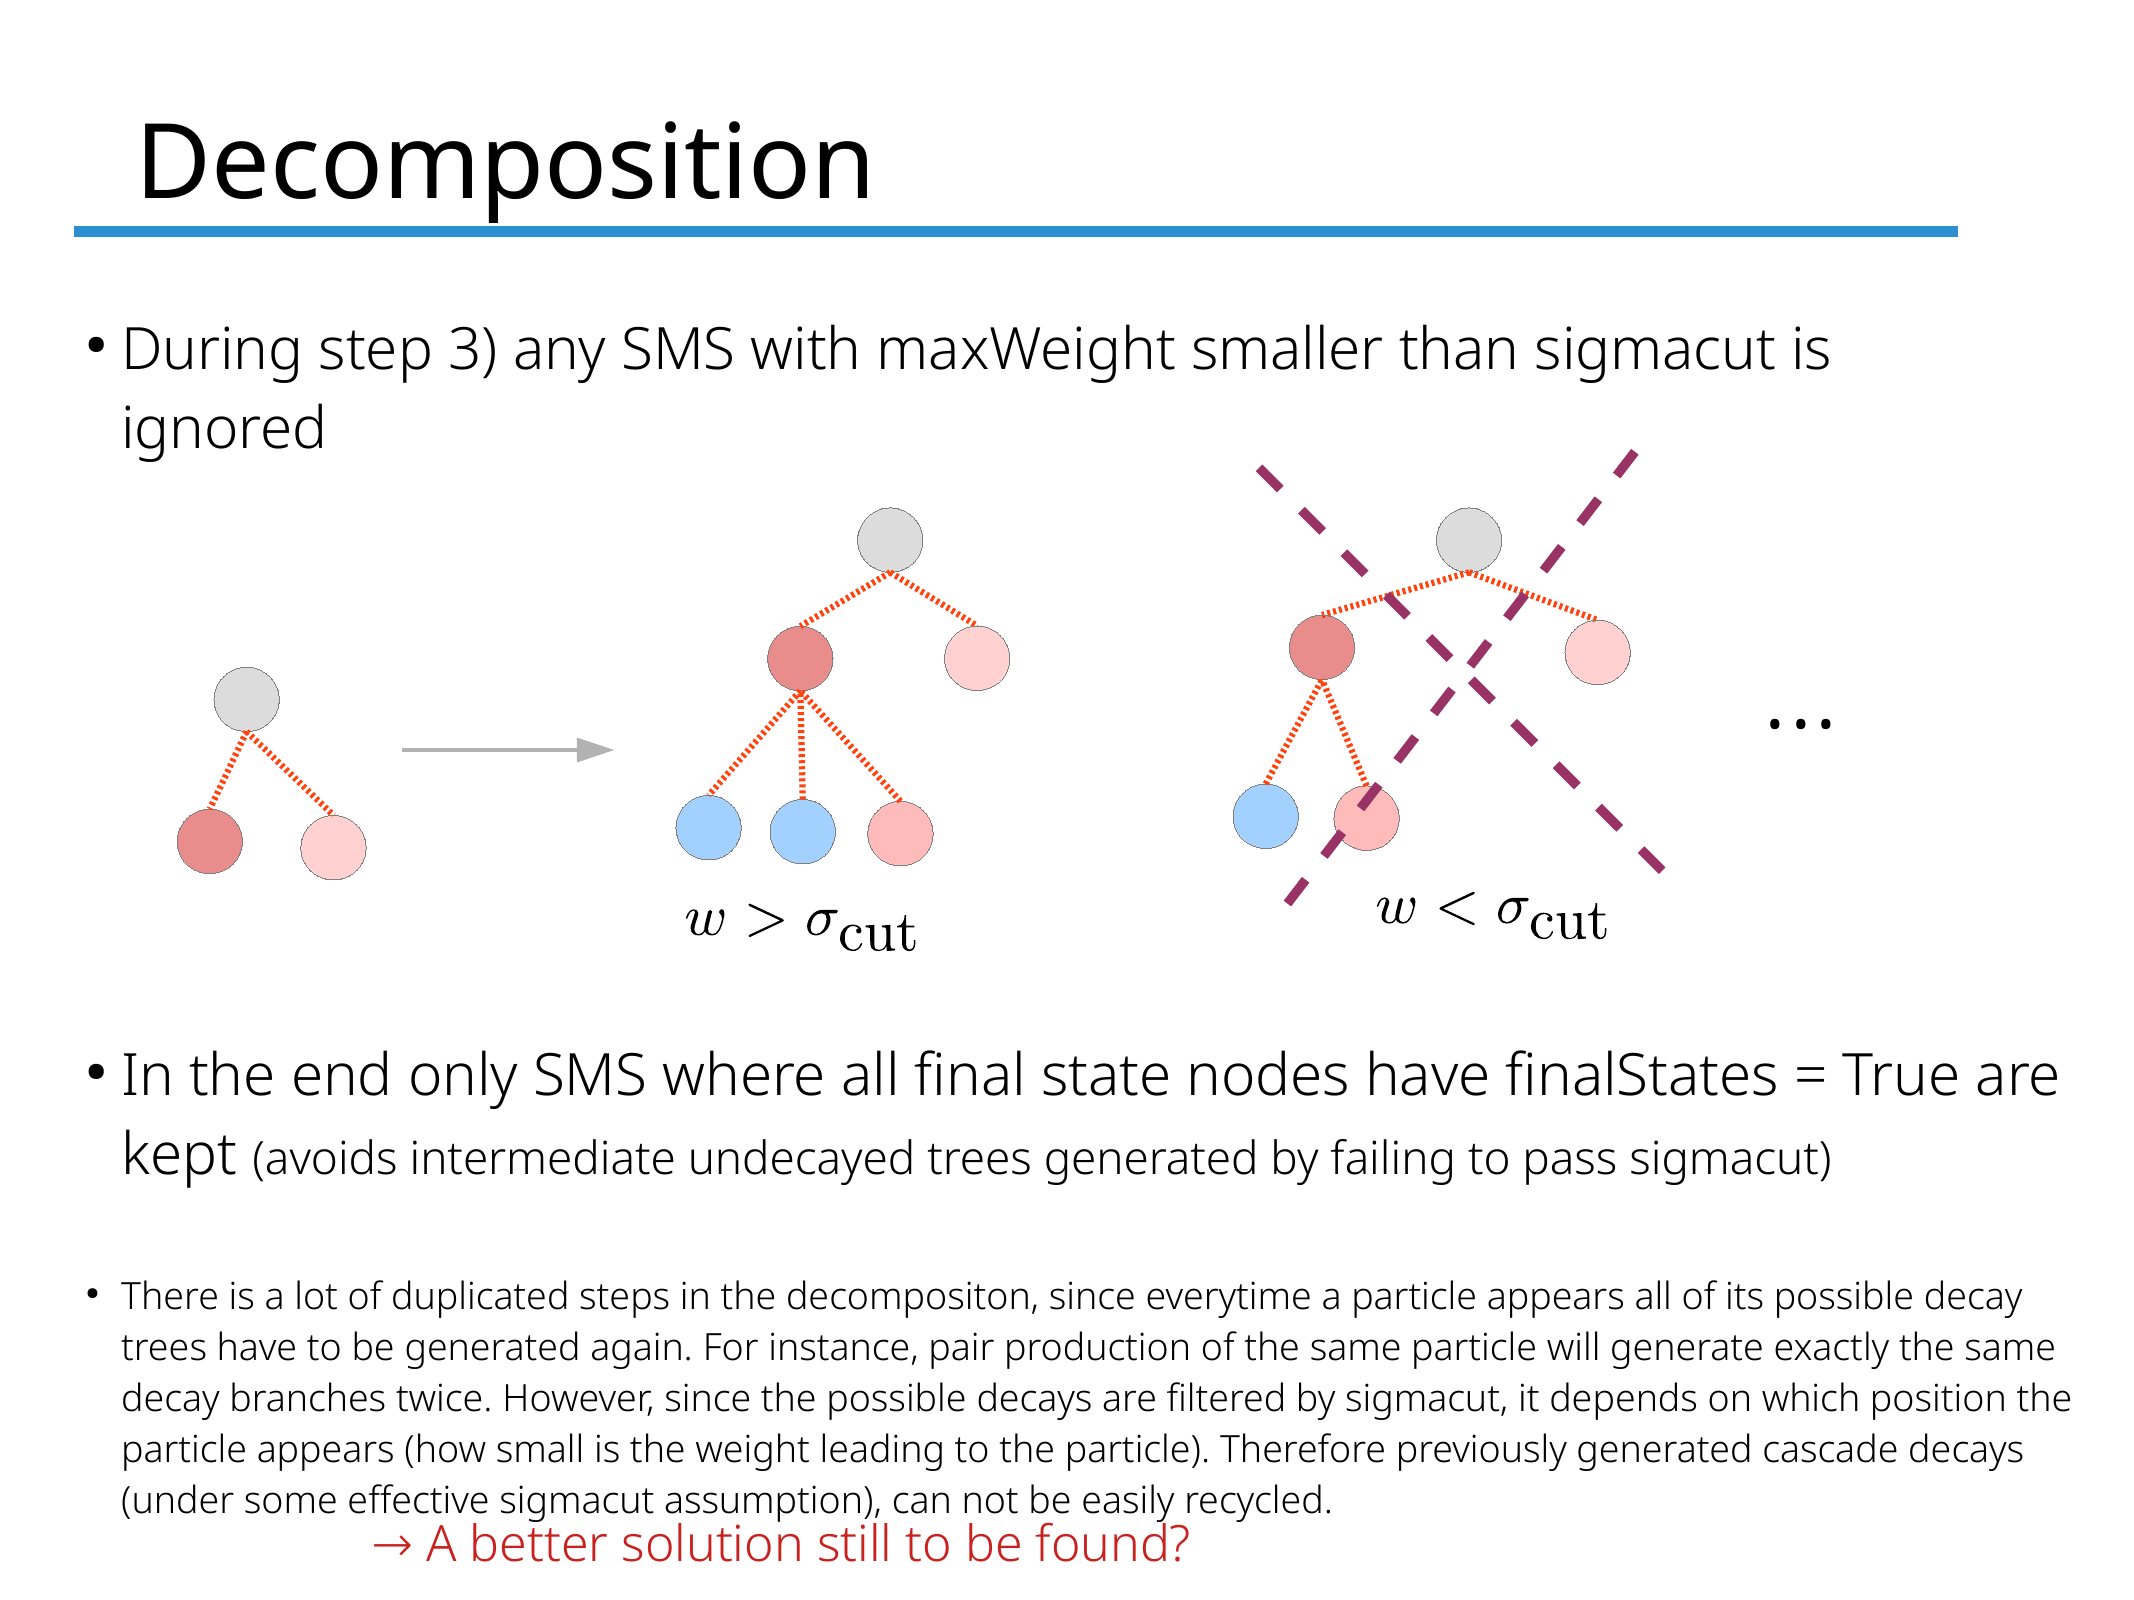

Decomposition
During step 3) any SMS with maxWeight smaller than sigmacut is ignored
...
In the end only SMS where all final state nodes have finalStates = True are kept (avoids intermediate undecayed trees generated by failing to pass sigmacut)
There is a lot of duplicated steps in the decompositon, since everytime a particle appears all of its possible decay trees have to be generated again. For instance, pair production of the same particle will generate exactly the same decay branches twice. However, since the possible decays are filtered by sigmacut, it depends on which position the particle appears (how small is the weight leading to the particle). Therefore previously generated cascade decays (under some effective sigmacut assumption), can not be easily recycled.
→ A better solution still to be found?